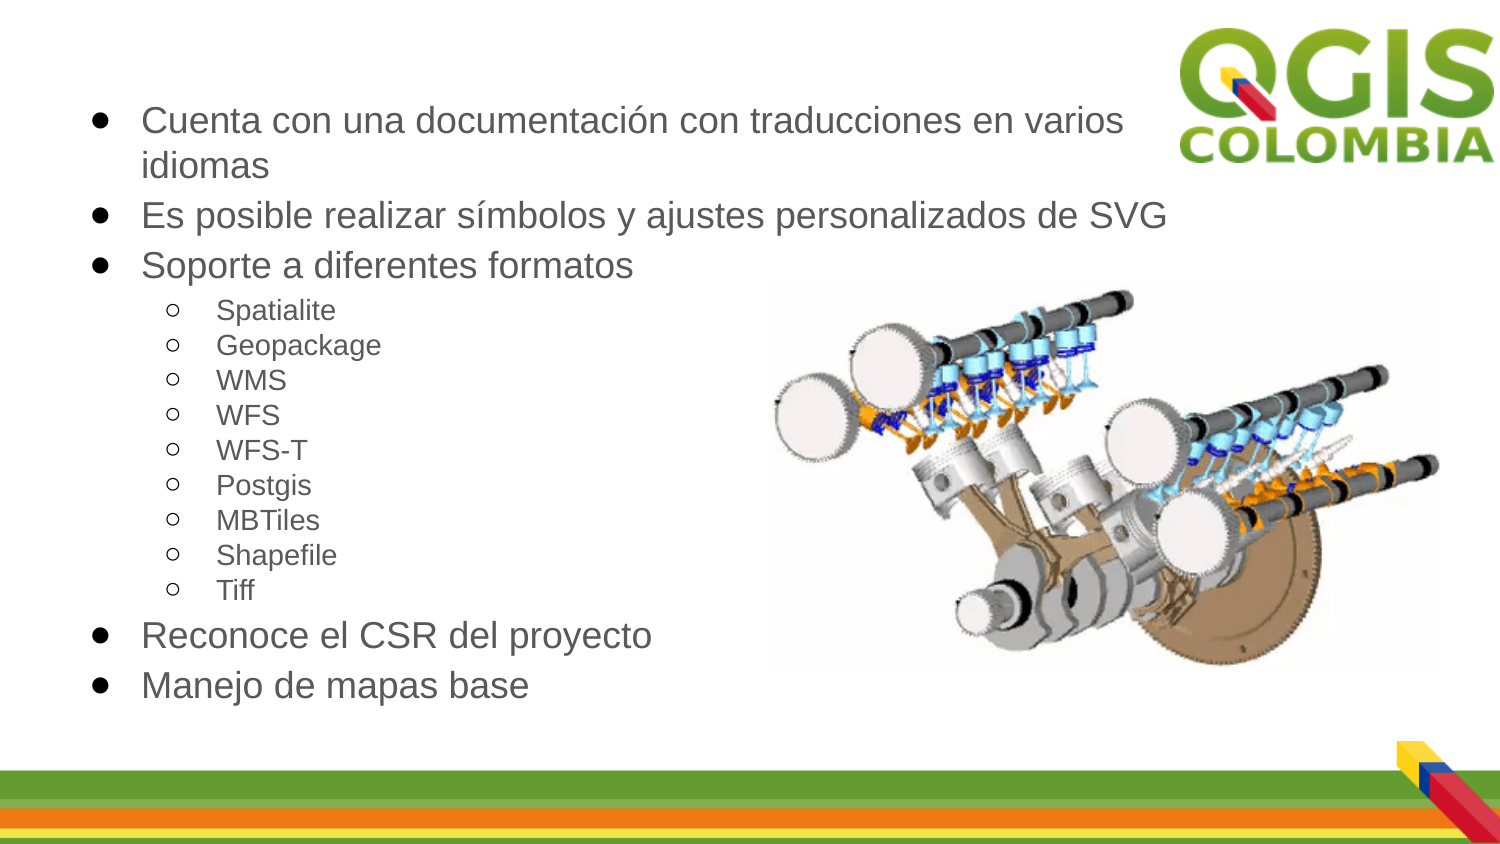

# Cuenta con una documentación con traducciones en varios idiomas
Es posible realizar símbolos y ajustes personalizados de SVG
Soporte a diferentes formatos
Spatialite
Geopackage
WMS
WFS
WFS-T
Postgis
MBTiles
Shapefile
Tiff
Reconoce el CSR del proyecto
Manejo de mapas base